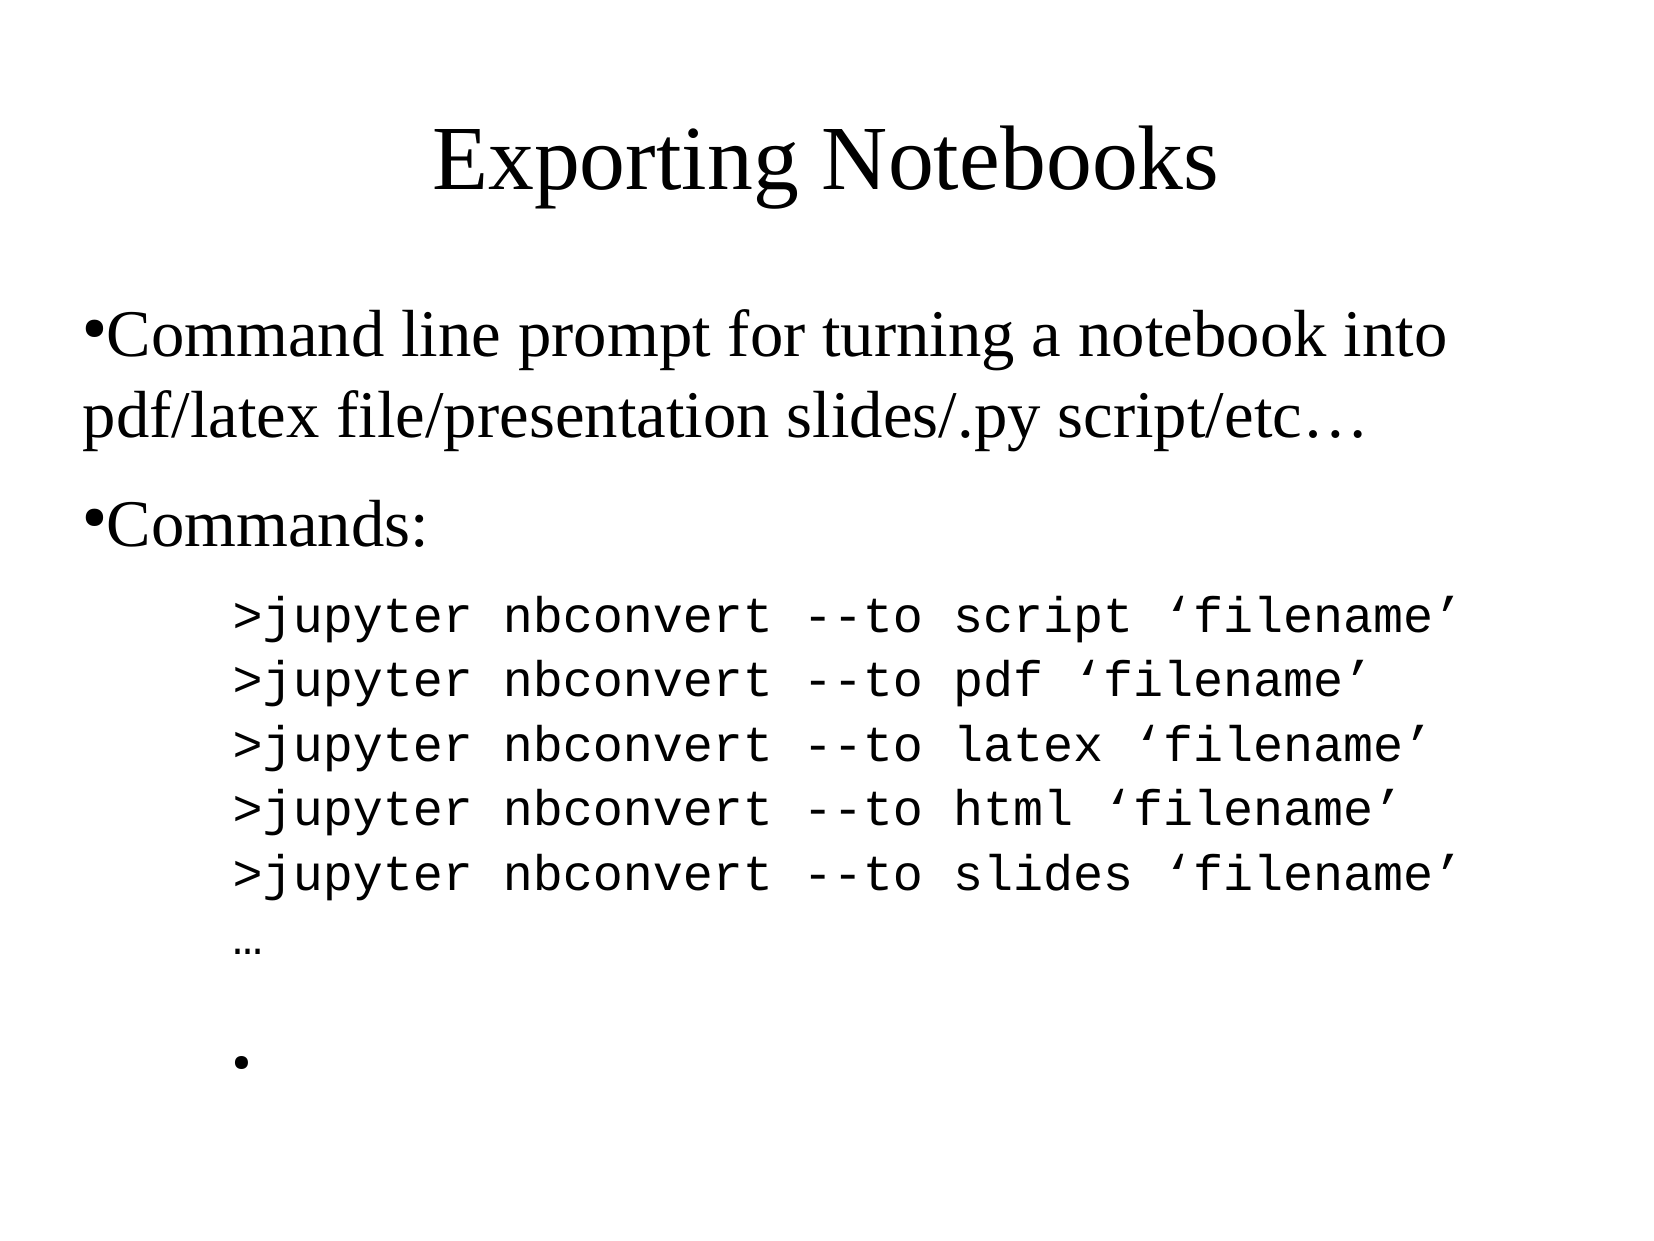

# Exporting Notebooks
Command line prompt for turning a notebook into pdf/latex file/presentation slides/.py script/etc…
Commands:
>jupyter nbconvert --to script ‘filename’
>jupyter nbconvert --to pdf ‘filename’
>jupyter nbconvert --to latex ‘filename’
>jupyter nbconvert --to html ‘filename’
>jupyter nbconvert --to slides ‘filename’
…